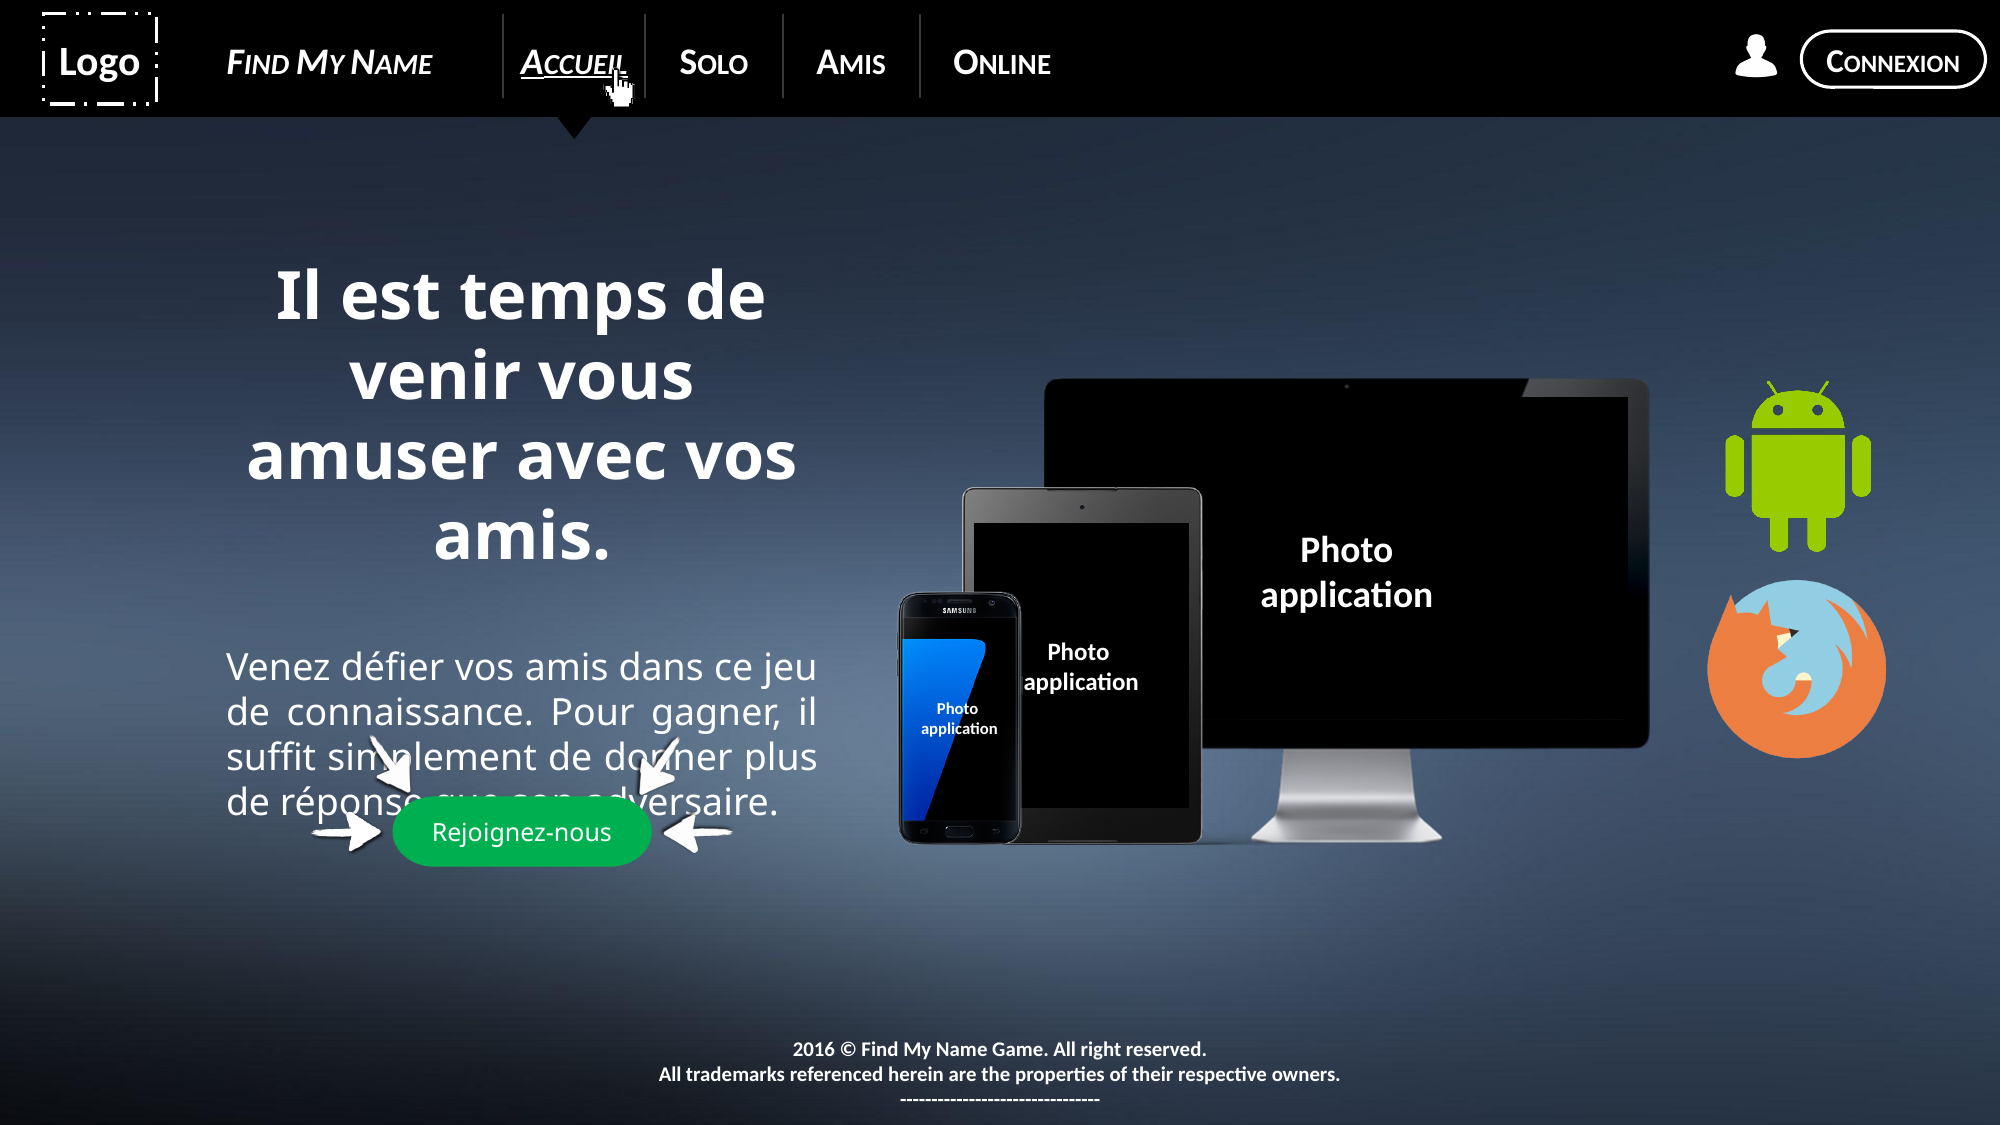

Logo
CONNEXION
FIND MY NAME
ACCUEIL
SOLO
AMIS
ONLINE
Il est temps de venir vous amuser avec vos amis.
Venez défier vos amis dans ce jeu de connaissance. Pour gagner, il suffit simplement de donner plus de réponse que son adversaire.
Photo application
Photo
application
Photo
application
Rejoignez-nous
2016 © Find My Name Game. All right reserved.
All trademarks referenced herein are the properties of their respective owners.
--------------------------------